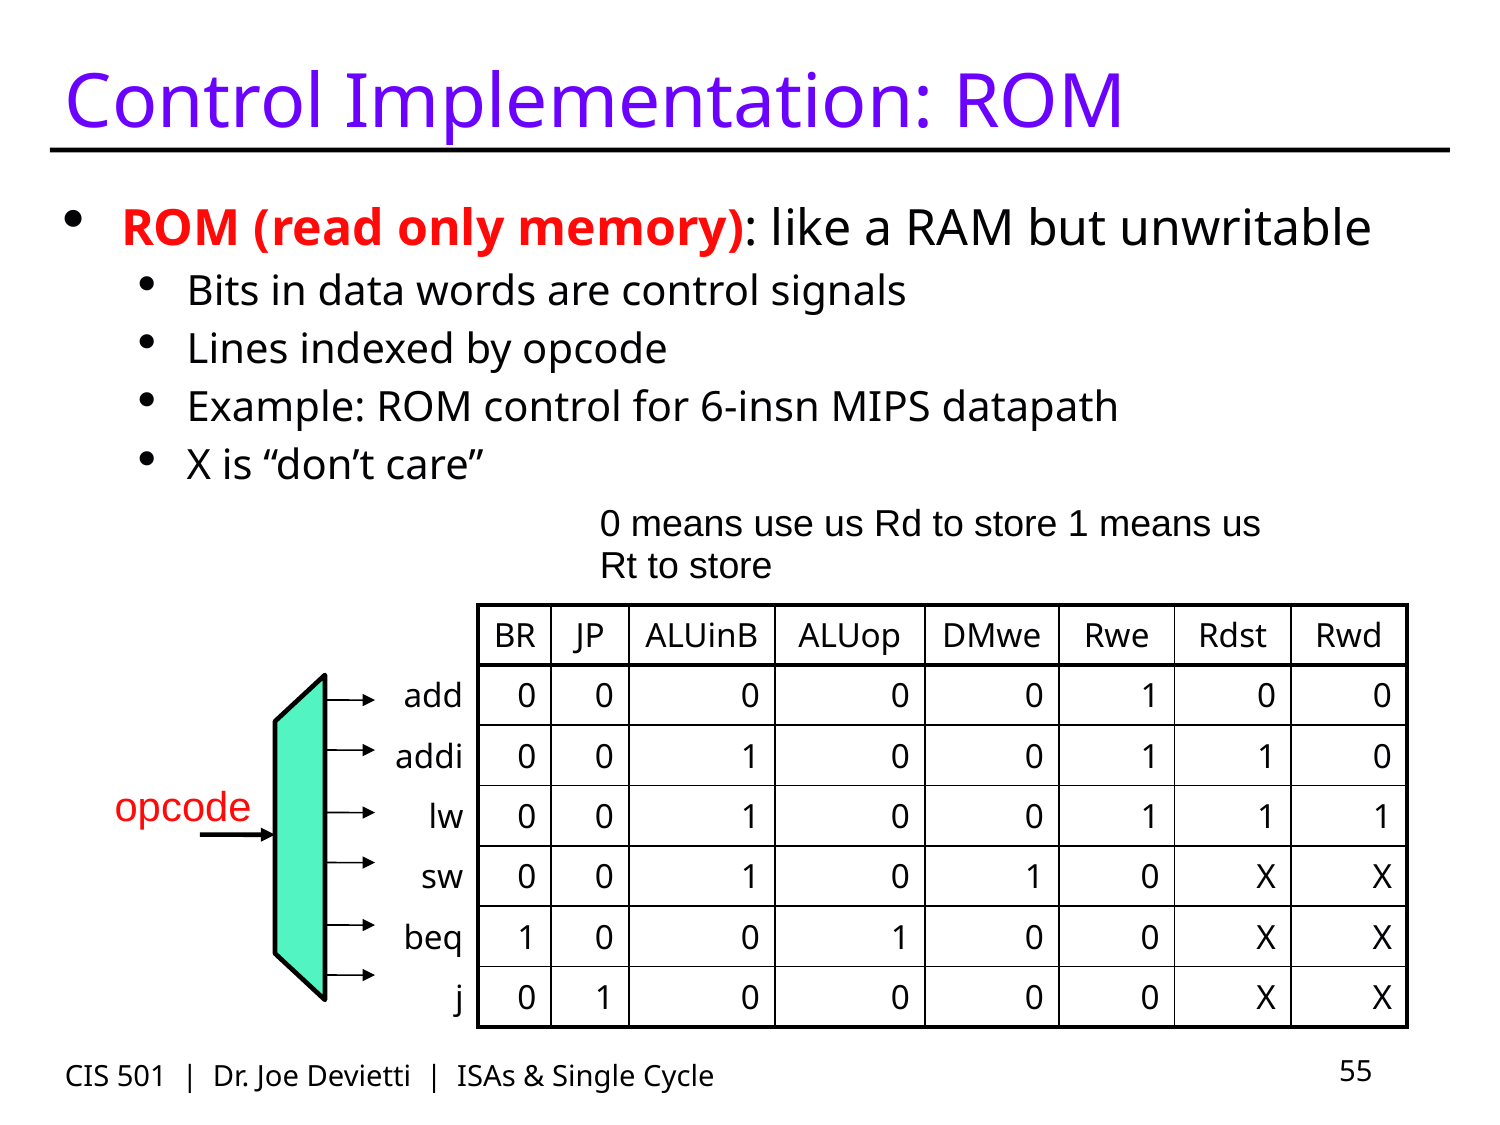

Control Implementation: ROM
ROM (read only memory): like a RAM but unwritable
Bits in data words are control signals
Lines indexed by opcode
Example: ROM control for 6-insn MIPS datapath
X is “don’t care”
0 means use us Rd to store 1 means us Rt to store
| | BR | JP | ALUinB | ALUop | DMwe | Rwe | Rdst | Rwd |
| --- | --- | --- | --- | --- | --- | --- | --- | --- |
| add | 0 | 0 | 0 | 0 | 0 | 1 | 0 | 0 |
| addi | 0 | 0 | 1 | 0 | 0 | 1 | 1 | 0 |
| lw | 0 | 0 | 1 | 0 | 0 | 1 | 1 | 1 |
| sw | 0 | 0 | 1 | 0 | 1 | 0 | X | X |
| beq | 1 | 0 | 0 | 1 | 0 | 0 | X | X |
| j | 0 | 1 | 0 | 0 | 0 | 0 | X | X |
opcode
CIS 501 | Dr. Joe Devietti | ISAs & Single Cycle